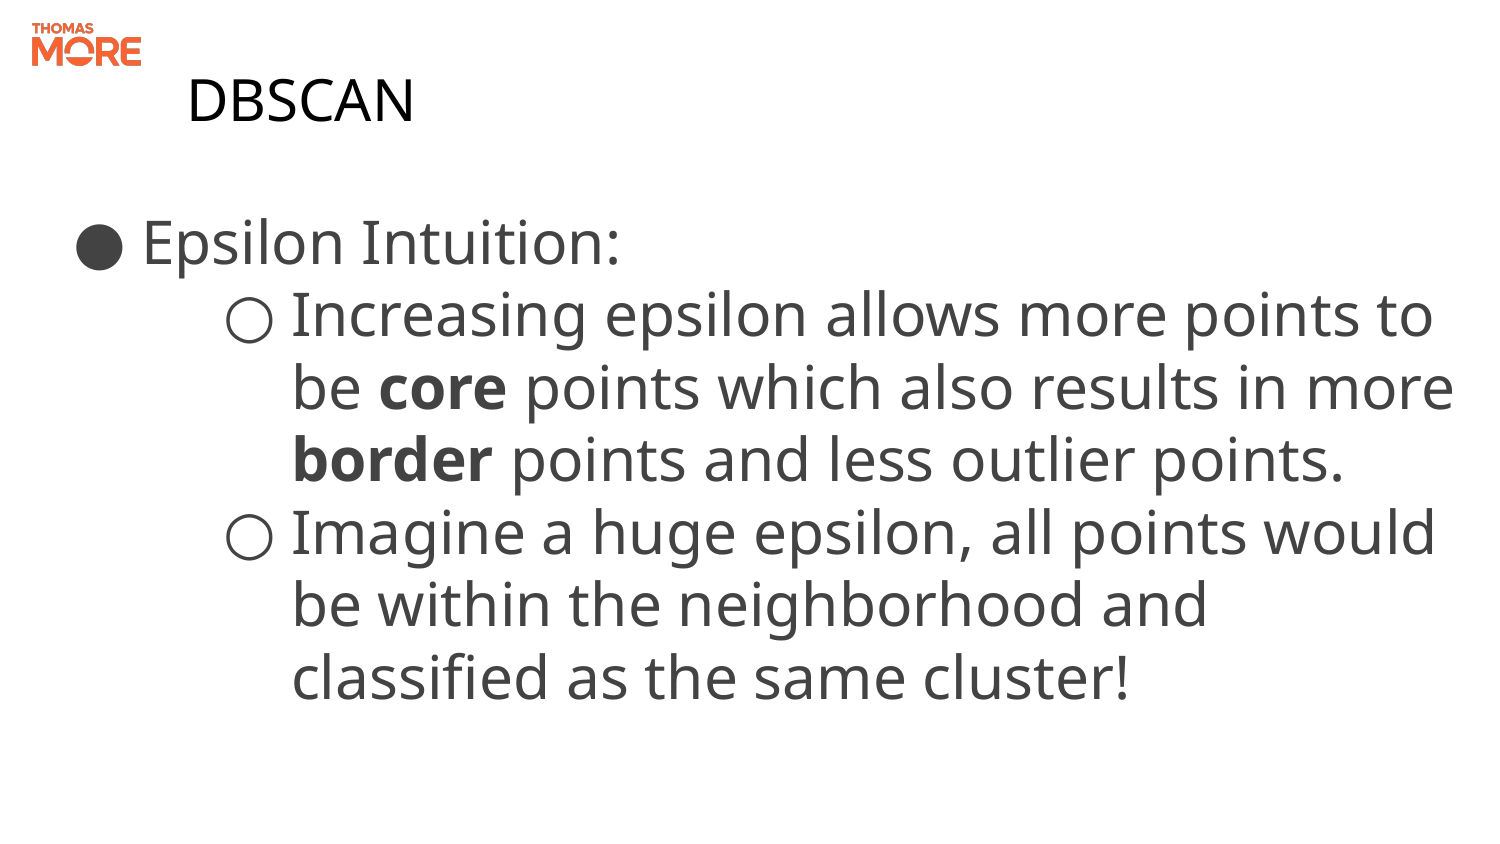

# DBSCAN
Epsilon Intuition:
Increasing epsilon allows more points to be core points which also results in more border points and less outlier points.
Imagine a huge epsilon, all points would be within the neighborhood and classified as the same cluster!